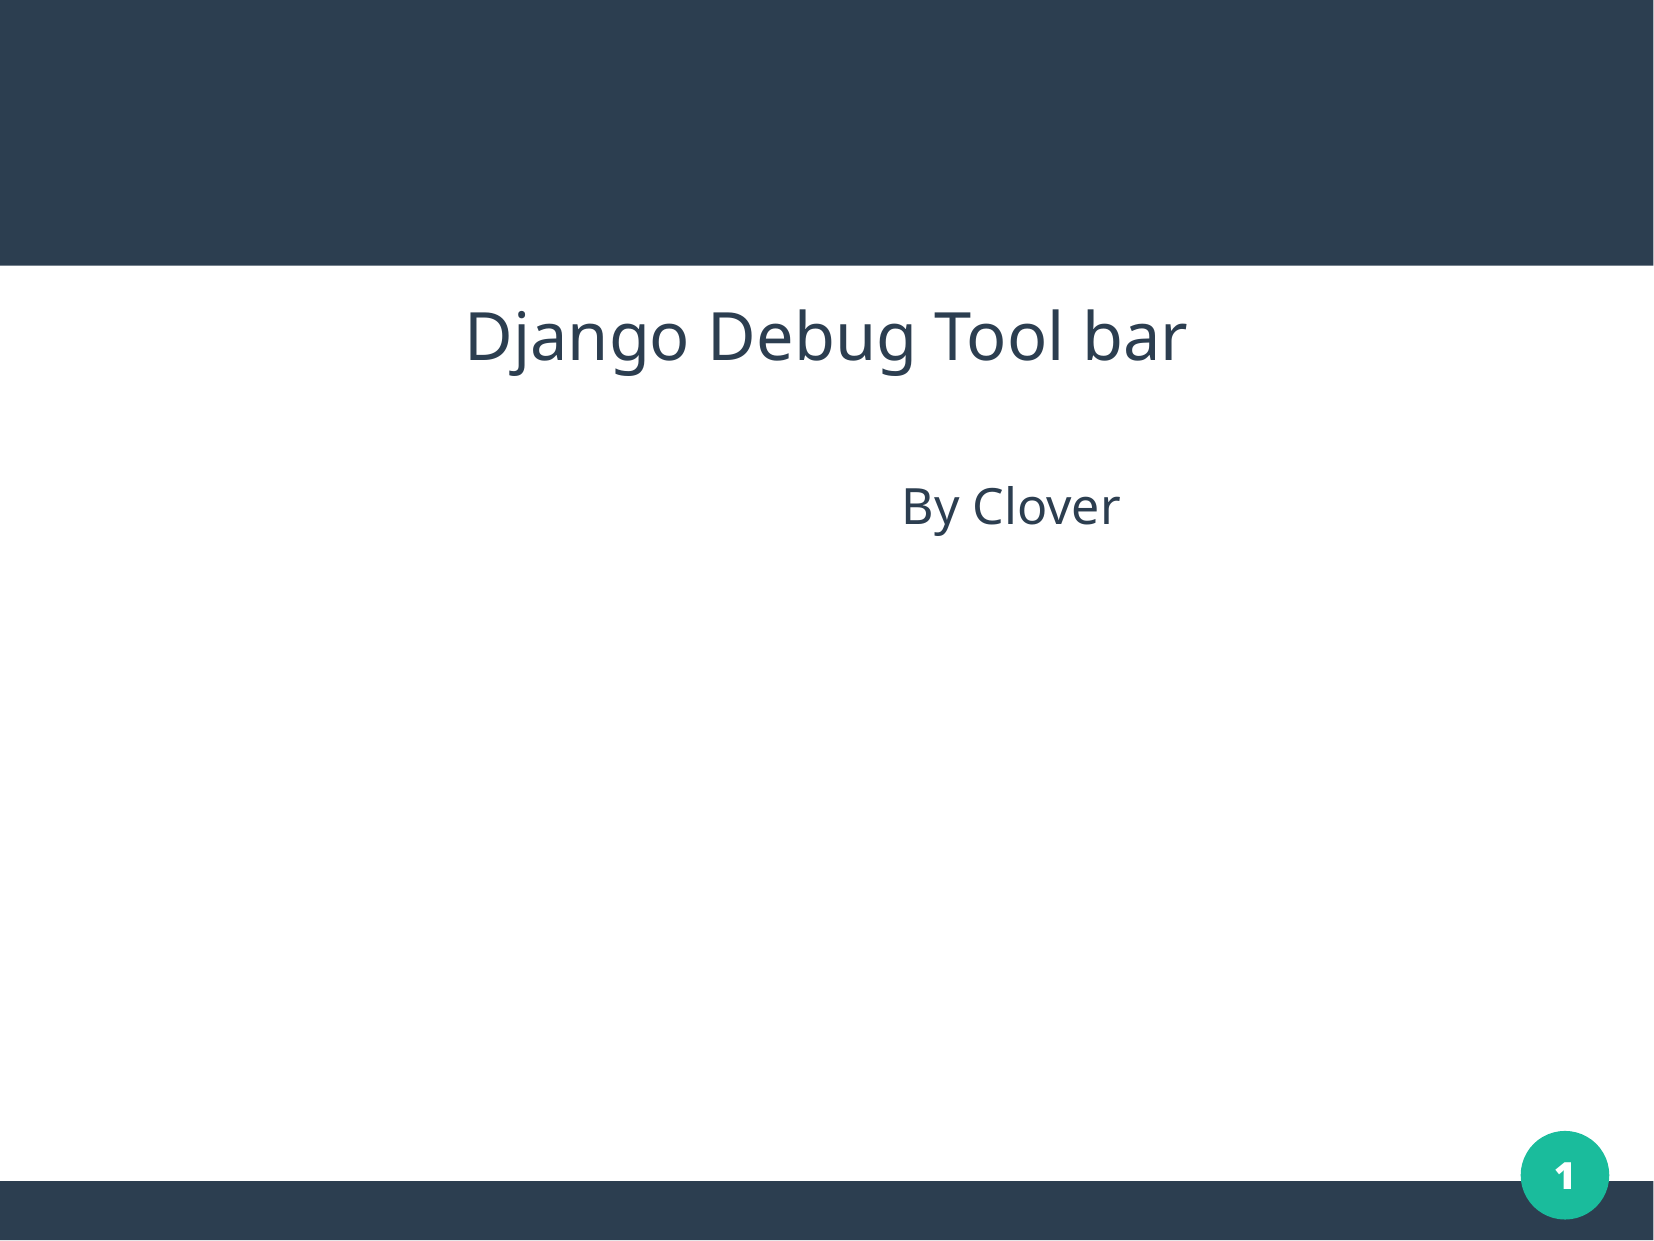

# Django Debug Tool bar
					By Clover
1